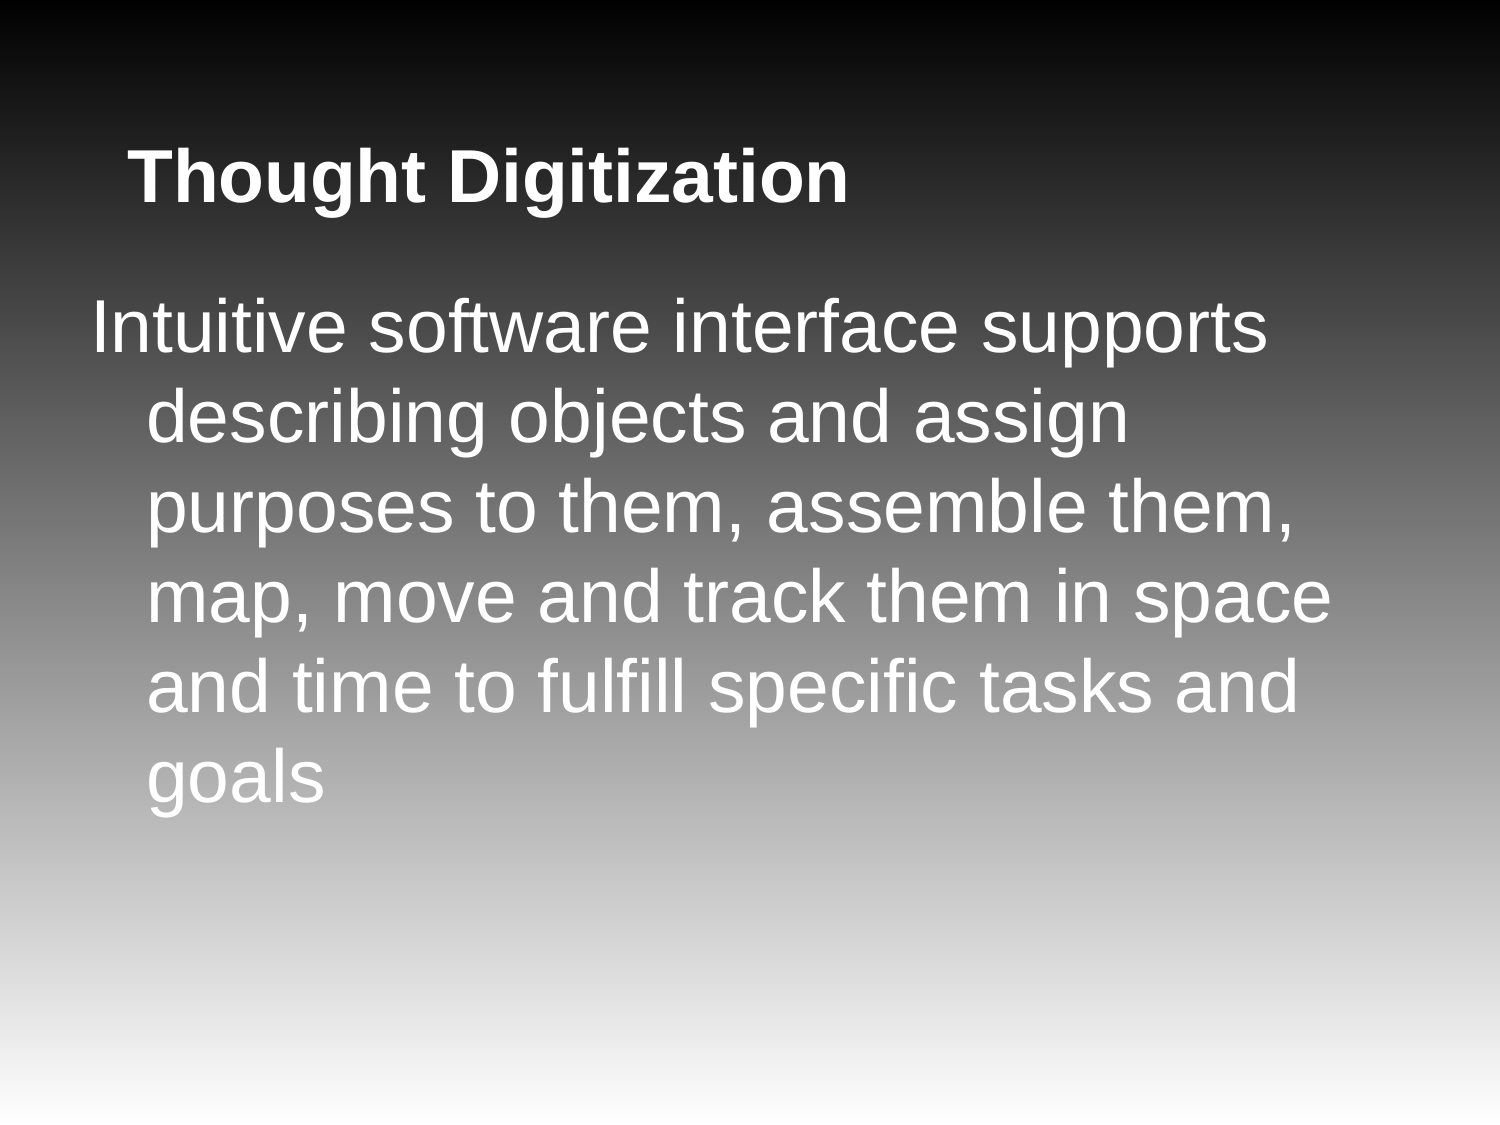

Title “Why Thought Digitization?”
# Thought Digitization
Digitizing the world helps us build the world.
Intuitive software interface supports describing objects and assign purposes to them, assemble them, map, move and track them in space and time to fulfill specific tasks and goals
Digitizing our perceptions will help us realize our intentions.
Netention’s intuitive interface supports this digitization. By describing objects, we can map and track them in space and time. By describing the purpose of objects, we can then track how they fulfill tasks and goals.